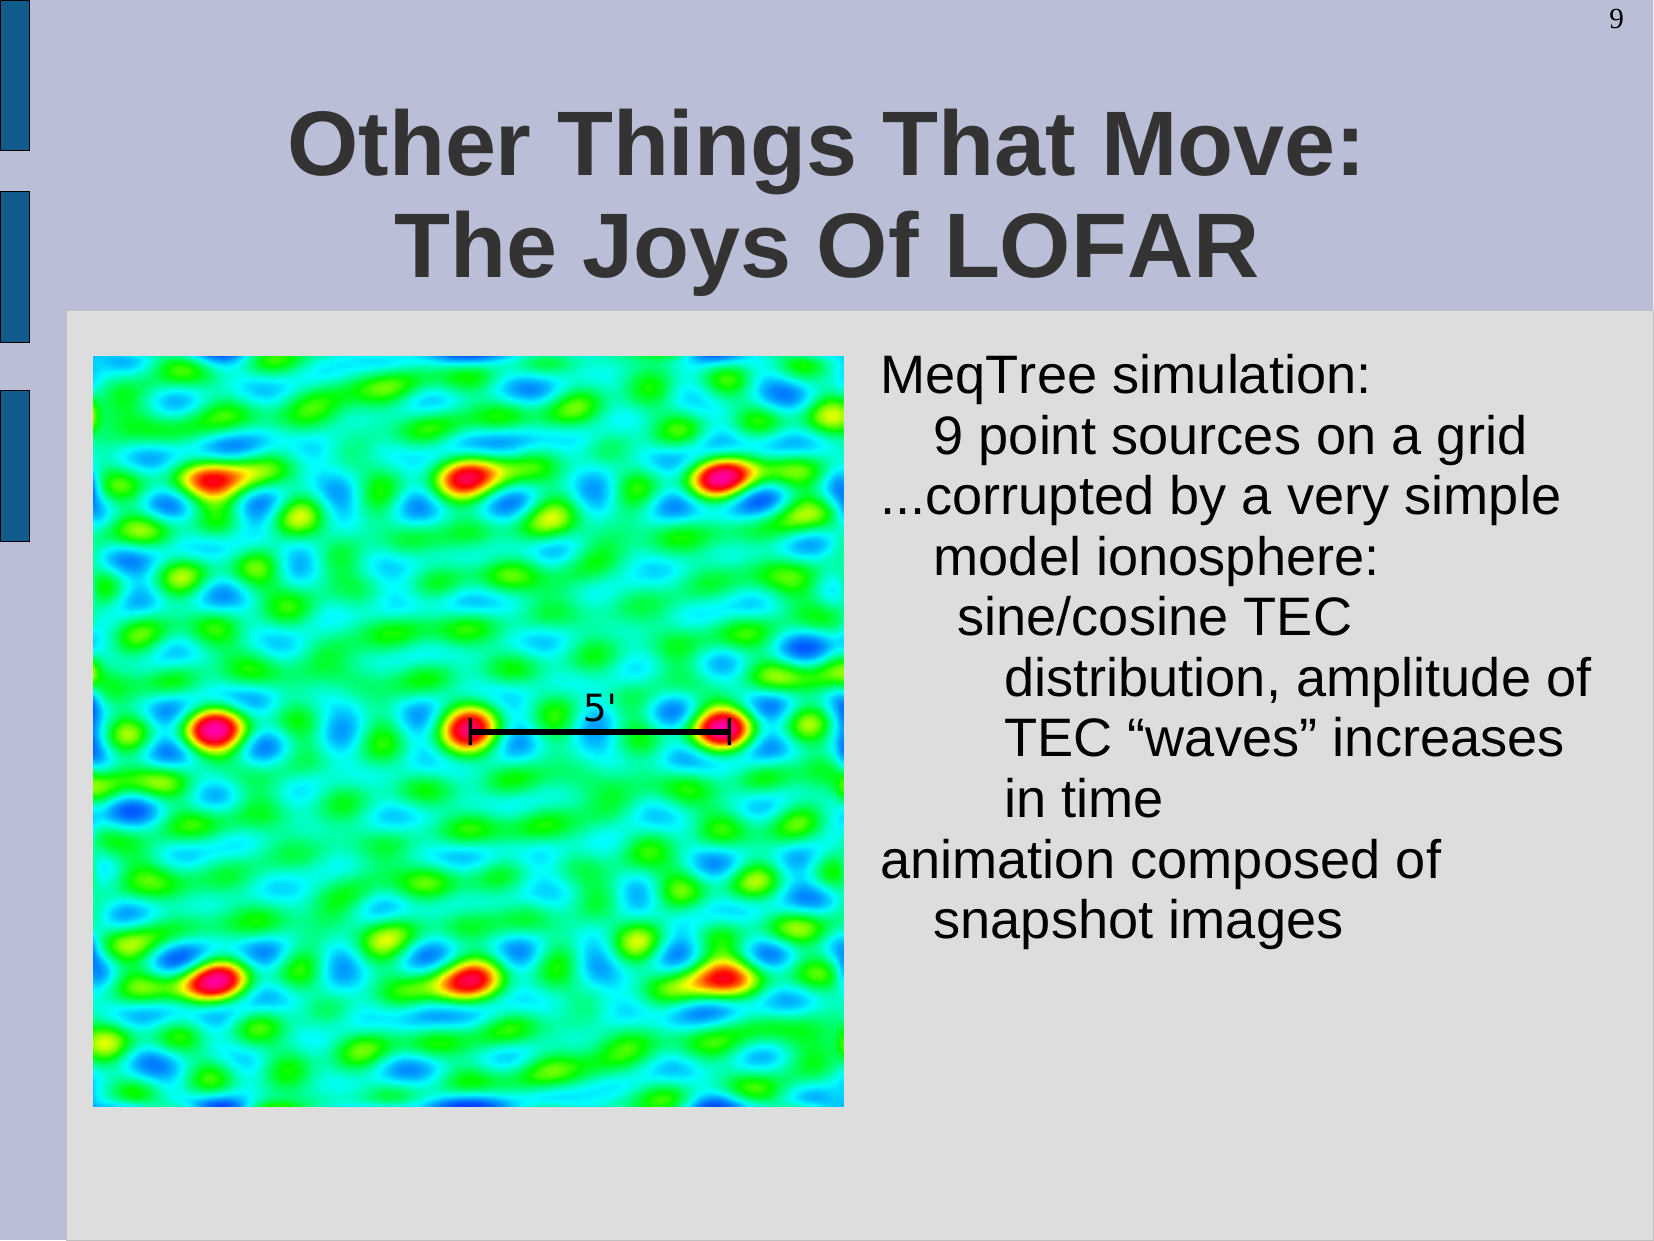

9
# Other Things That Move: The Joys Of LOFAR
MeqTree simulation:
9 point sources on a grid
...corrupted by a very simple model ionosphere:
sine/cosine TEC distribution, amplitude of TEC “waves” increases in time
animation composed of snapshot images
5'